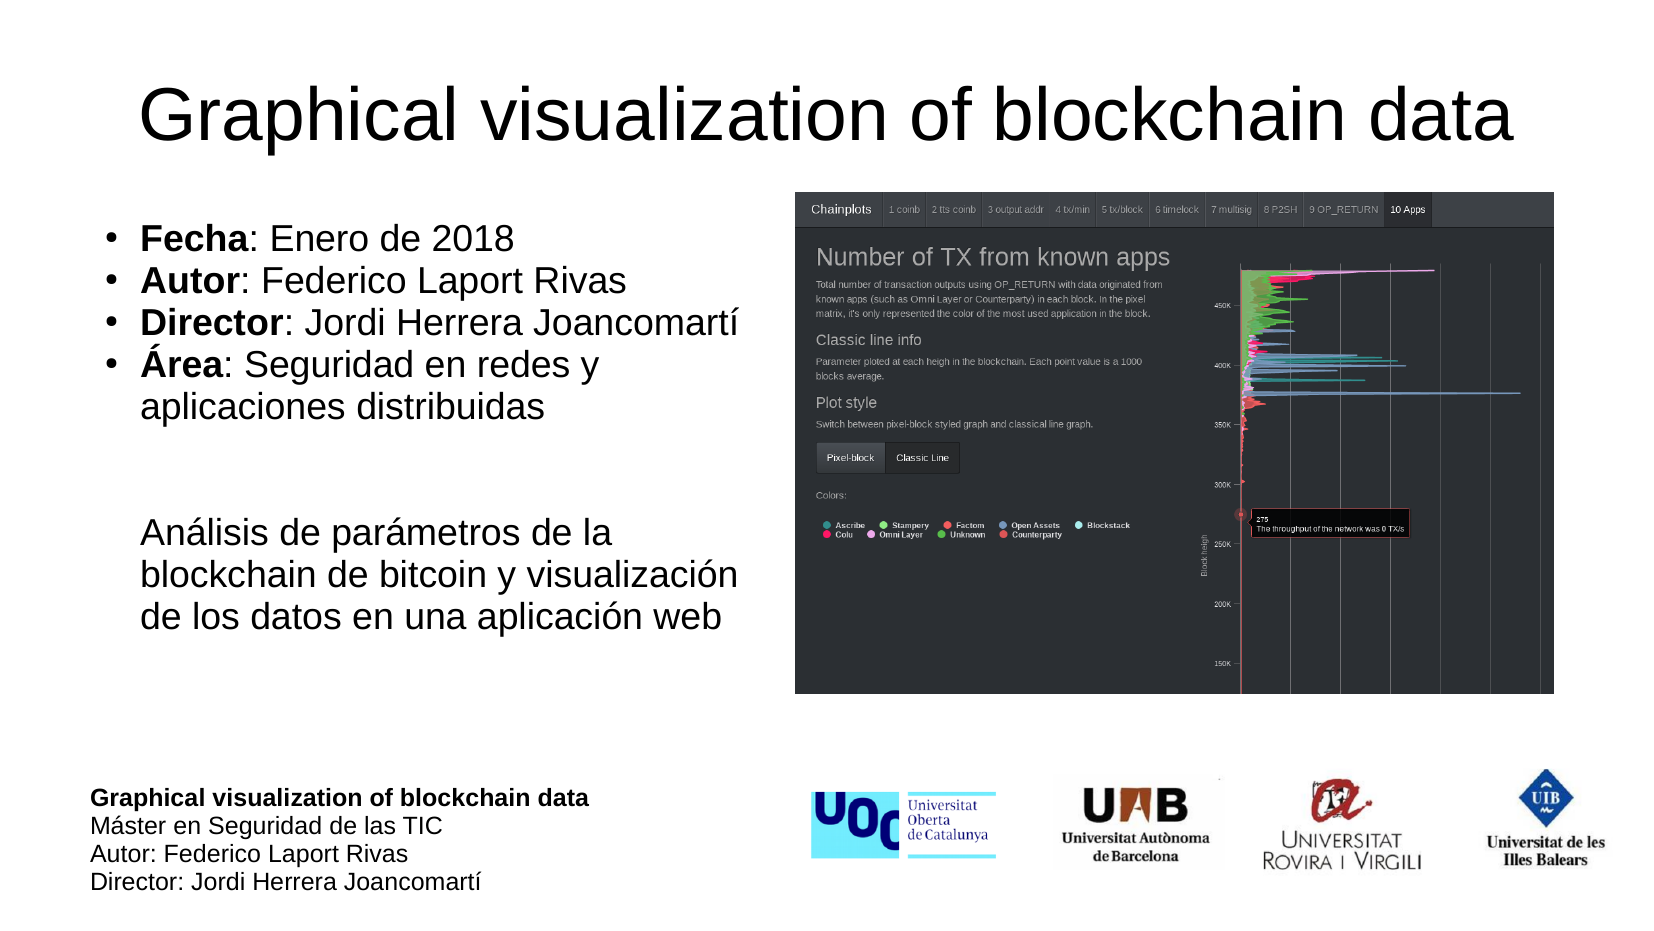

# Graphical visualization of blockchain data
Fecha: Enero de 2018
Autor: Federico Laport Rivas
Director: Jordi Herrera Joancomartí
Área: Seguridad en redes y aplicaciones distribuidas
Análisis de parámetros de la blockchain de bitcoin y visualización de los datos en una aplicación web
Graphical visualization of blockchain data
Máster en Seguridad de las TIC
Autor: Federico Laport Rivas
Director: Jordi Herrera Joancomartí